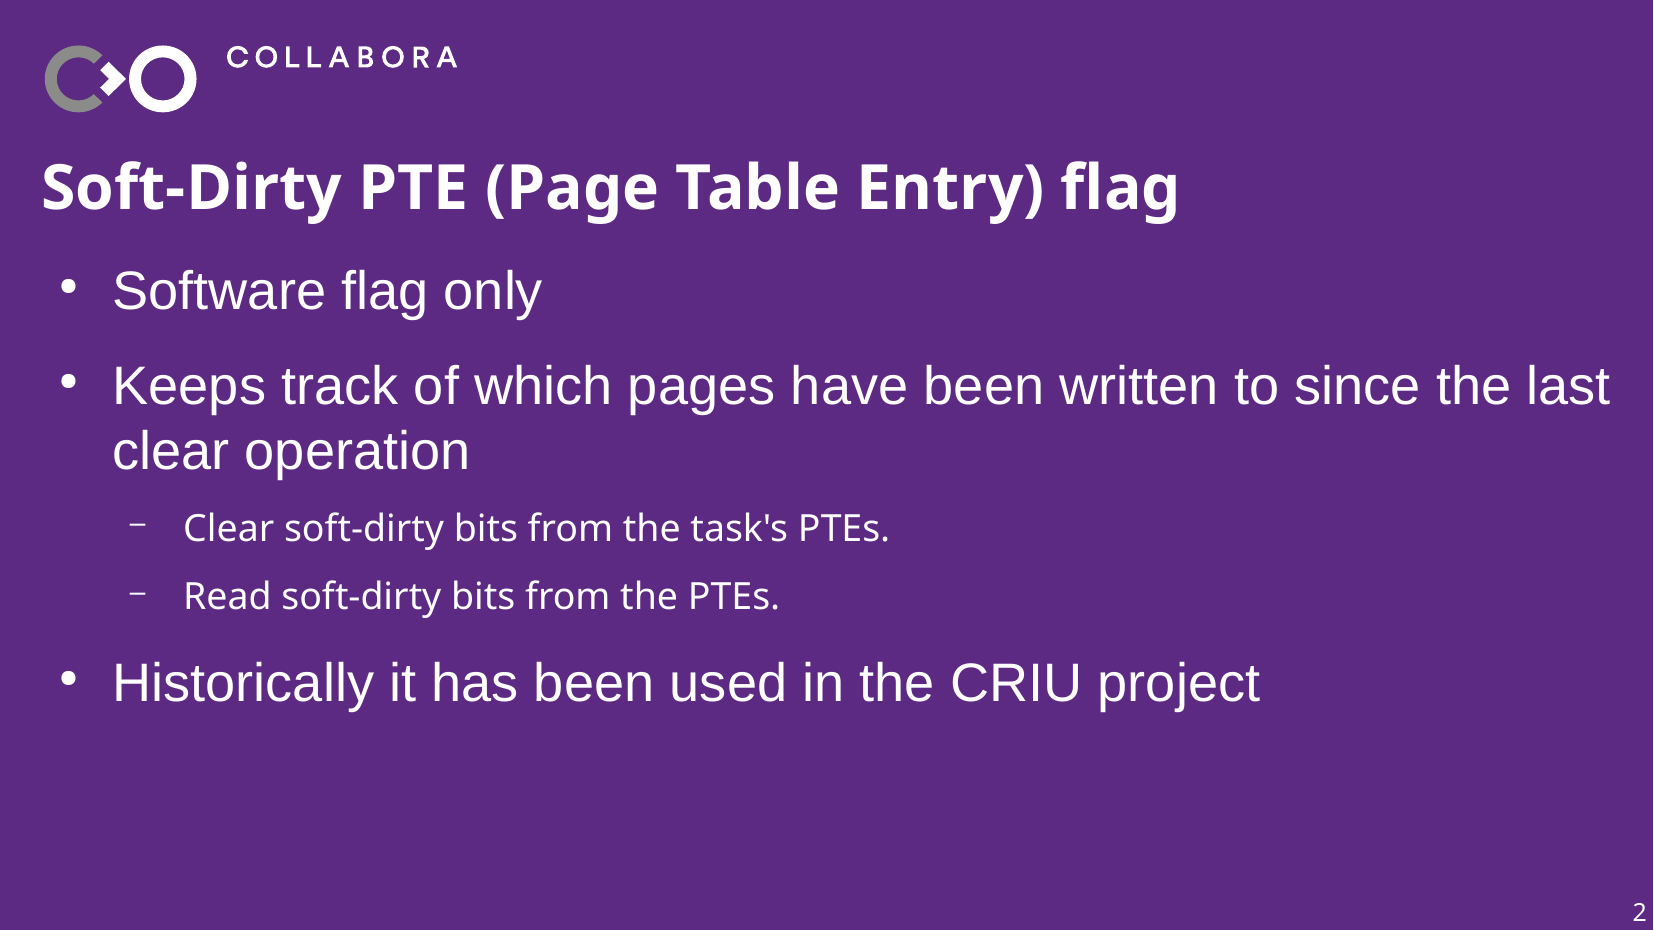

# Soft-Dirty PTE (Page Table Entry) flag
Software flag only
Keeps track of which pages have been written to since the last clear operation
Clear soft-dirty bits from the task's PTEs.
Read soft-dirty bits from the PTEs.
Historically it has been used in the CRIU project